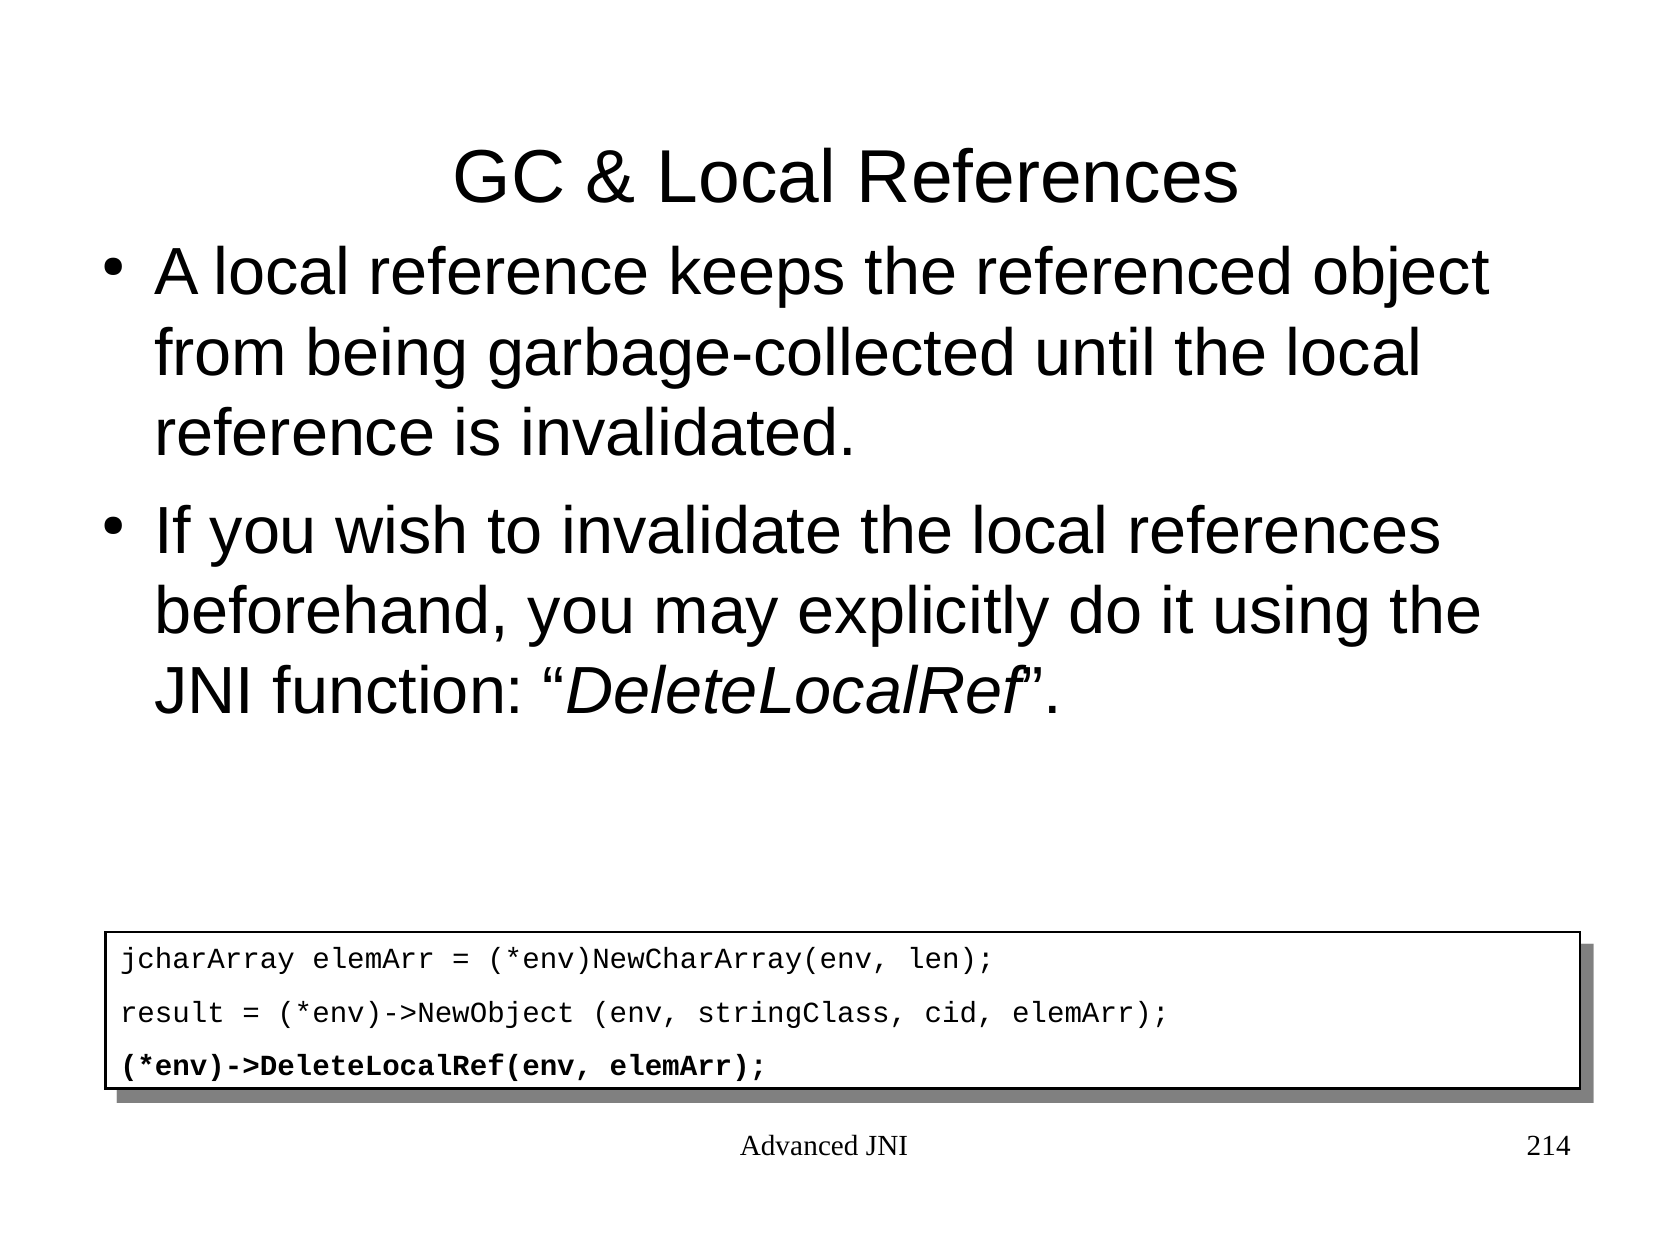

# GC & Local References
A local reference keeps the referenced object from being garbage-collected until the local reference is invalidated.
If you wish to invalidate the local references beforehand, you may explicitly do it using the JNI function: “DeleteLocalRef”.
jcharArray elemArr = (*env)NewCharArray(env, len);
result = (*env)->NewObject (env, stringClass, cid, elemArr);
(*env)->DeleteLocalRef(env, elemArr);
Advanced JNI
214